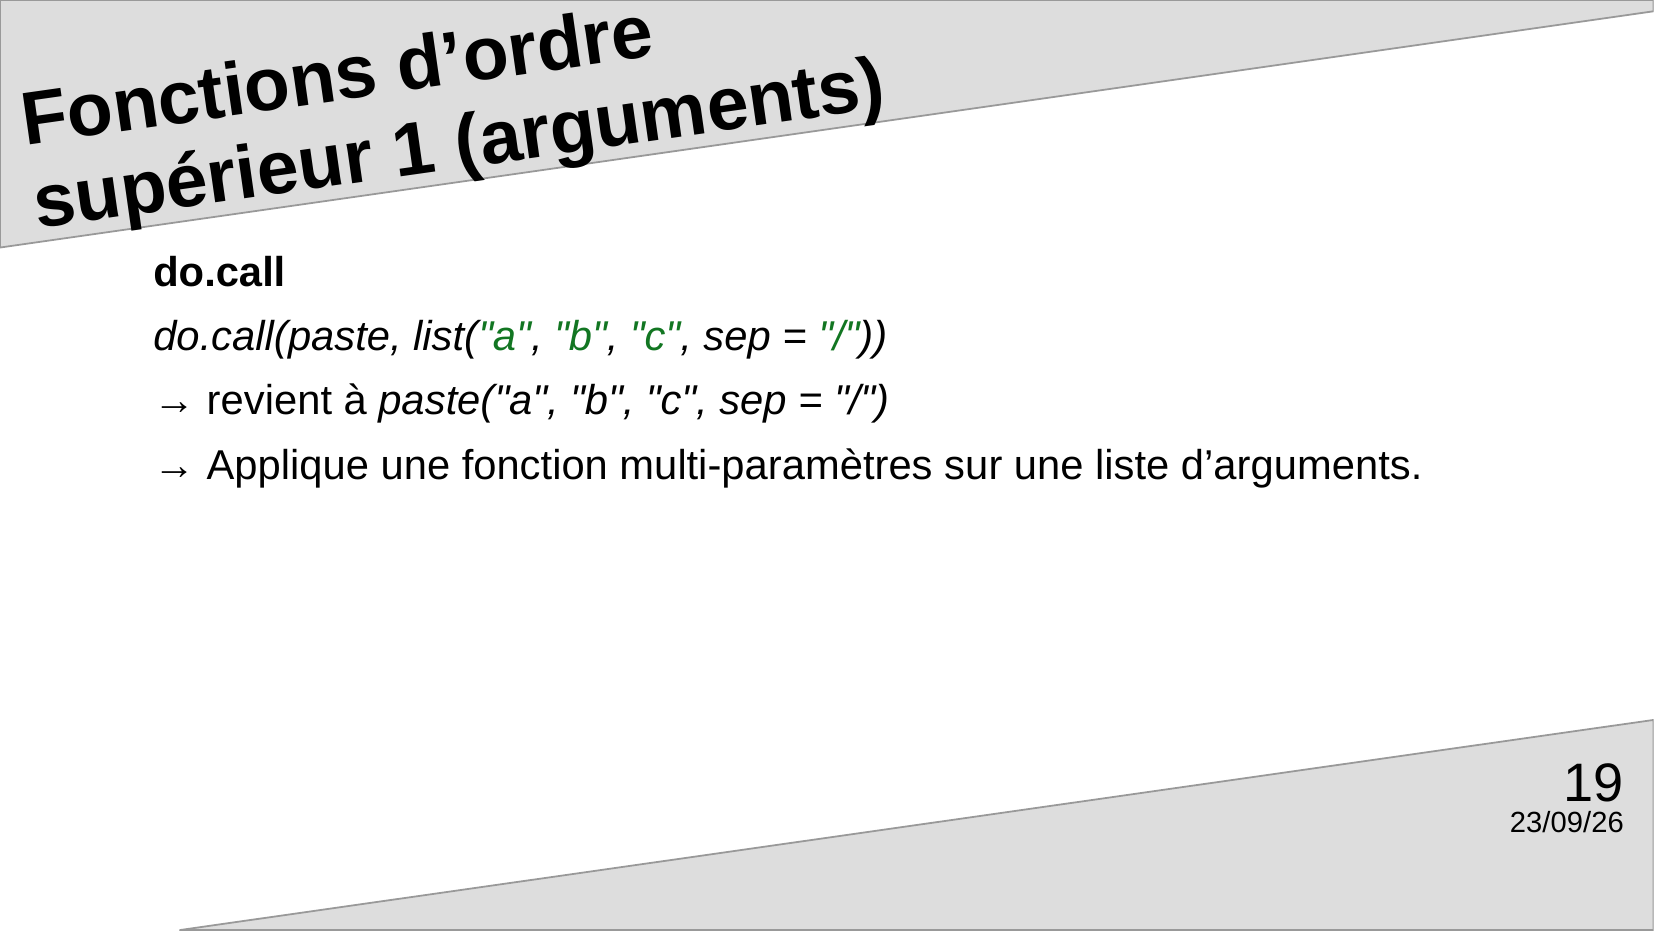

# Fonctions d’ordre supérieur 1 (arguments)
do.call
do.call(paste, list("a", "b", "c", sep = "/"))
→ revient à paste("a", "b", "c", sep = "/")
→ Applique une fonction multi-paramètres sur une liste d’arguments.
19